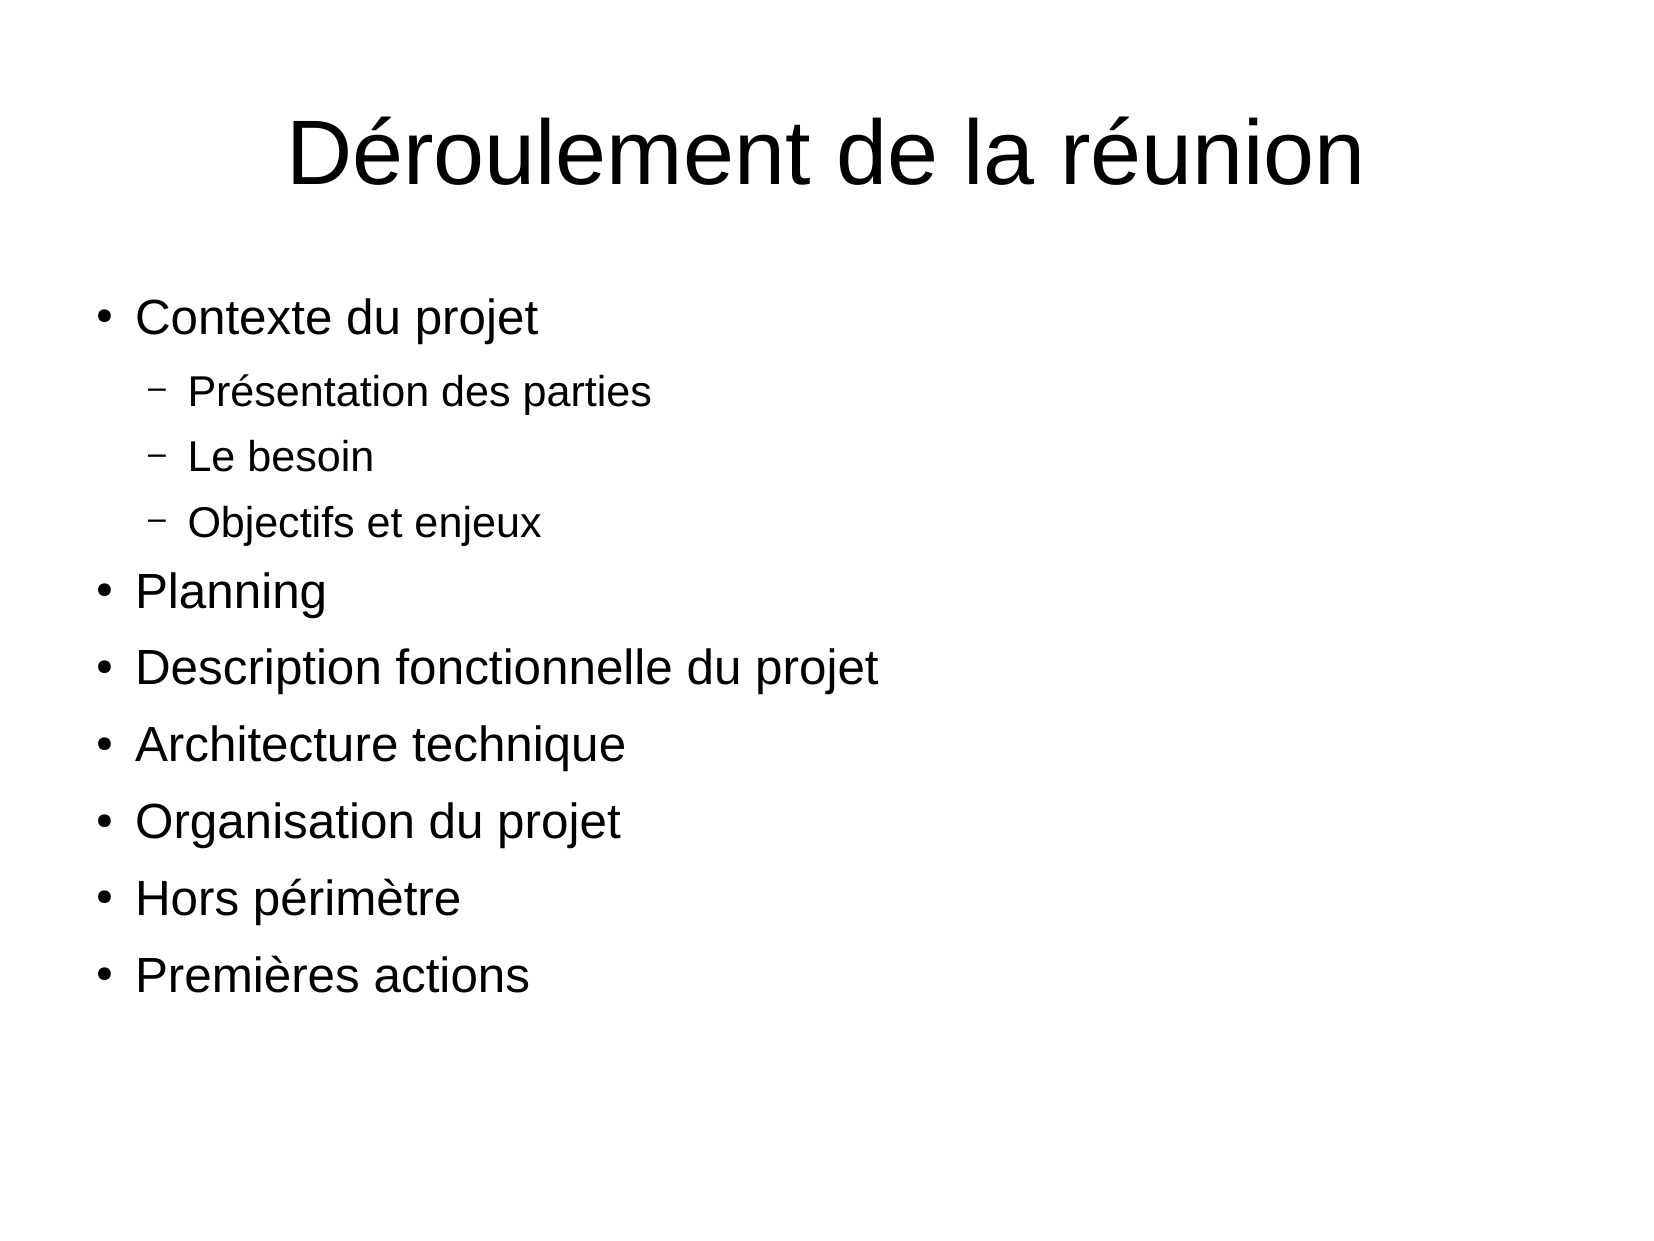

# Déroulement de la réunion
Contexte du projet
Présentation des parties
Le besoin
Objectifs et enjeux
Planning
Description fonctionnelle du projet
Architecture technique
Organisation du projet
Hors périmètre
Premières actions